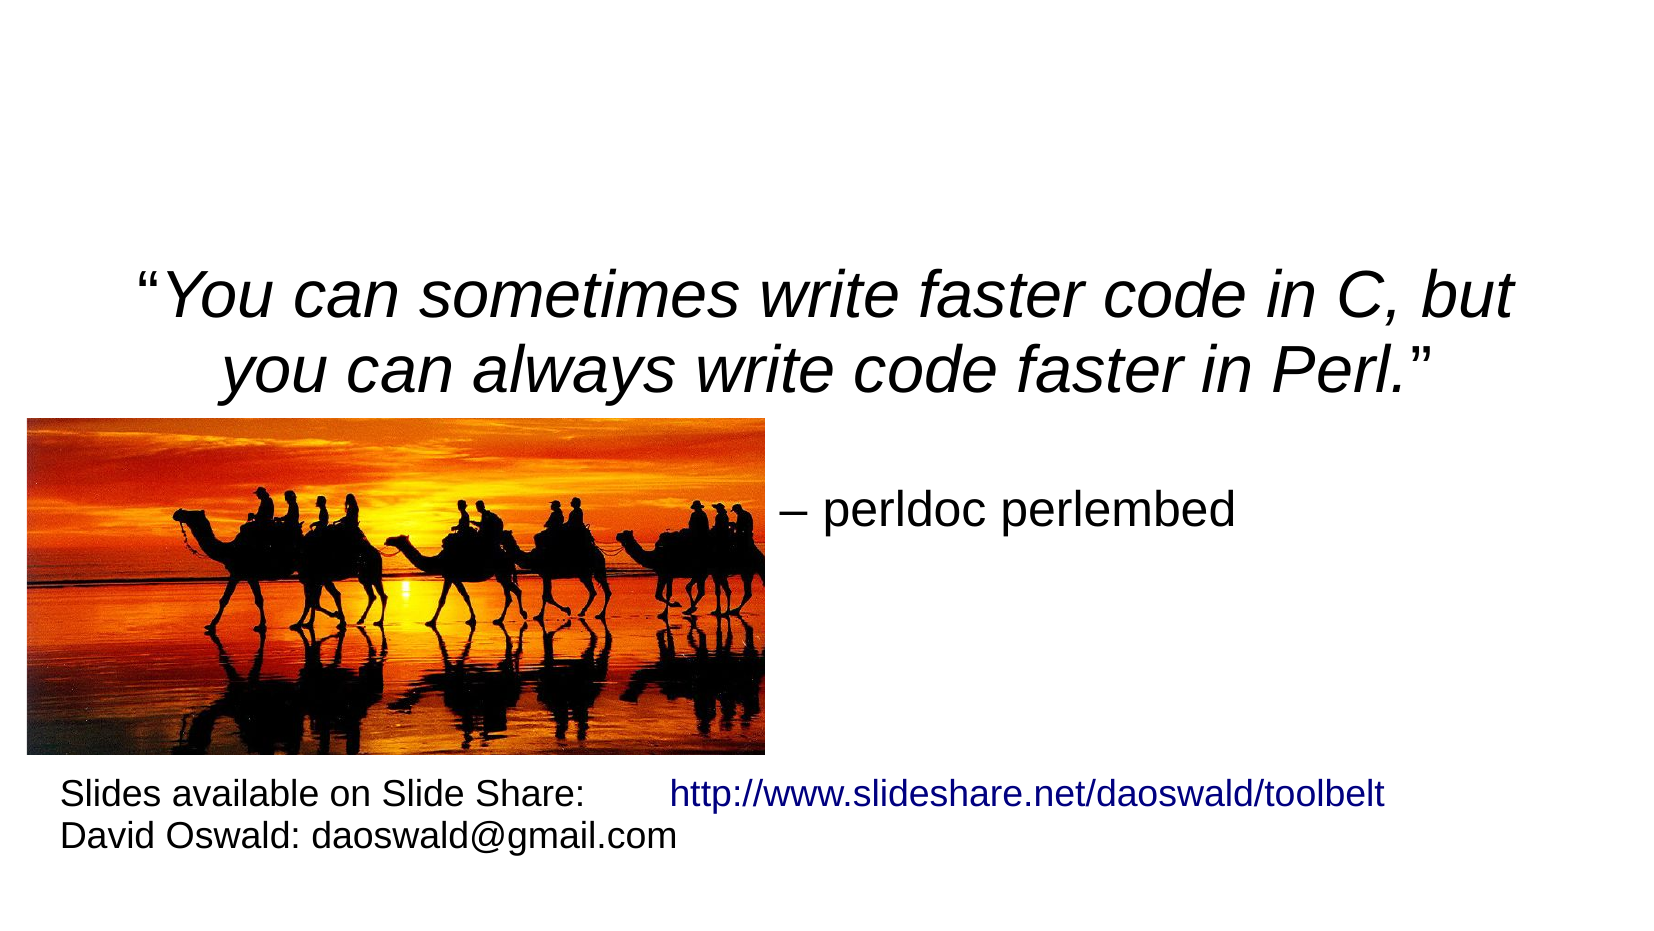

# “You can sometimes write faster code in C, but you can always write code faster in Perl.”
 – perldoc perlembed
Slides available on Slide Share: http://www.slideshare.net/daoswald/toolbelt
David Oswald: daoswald@gmail.com